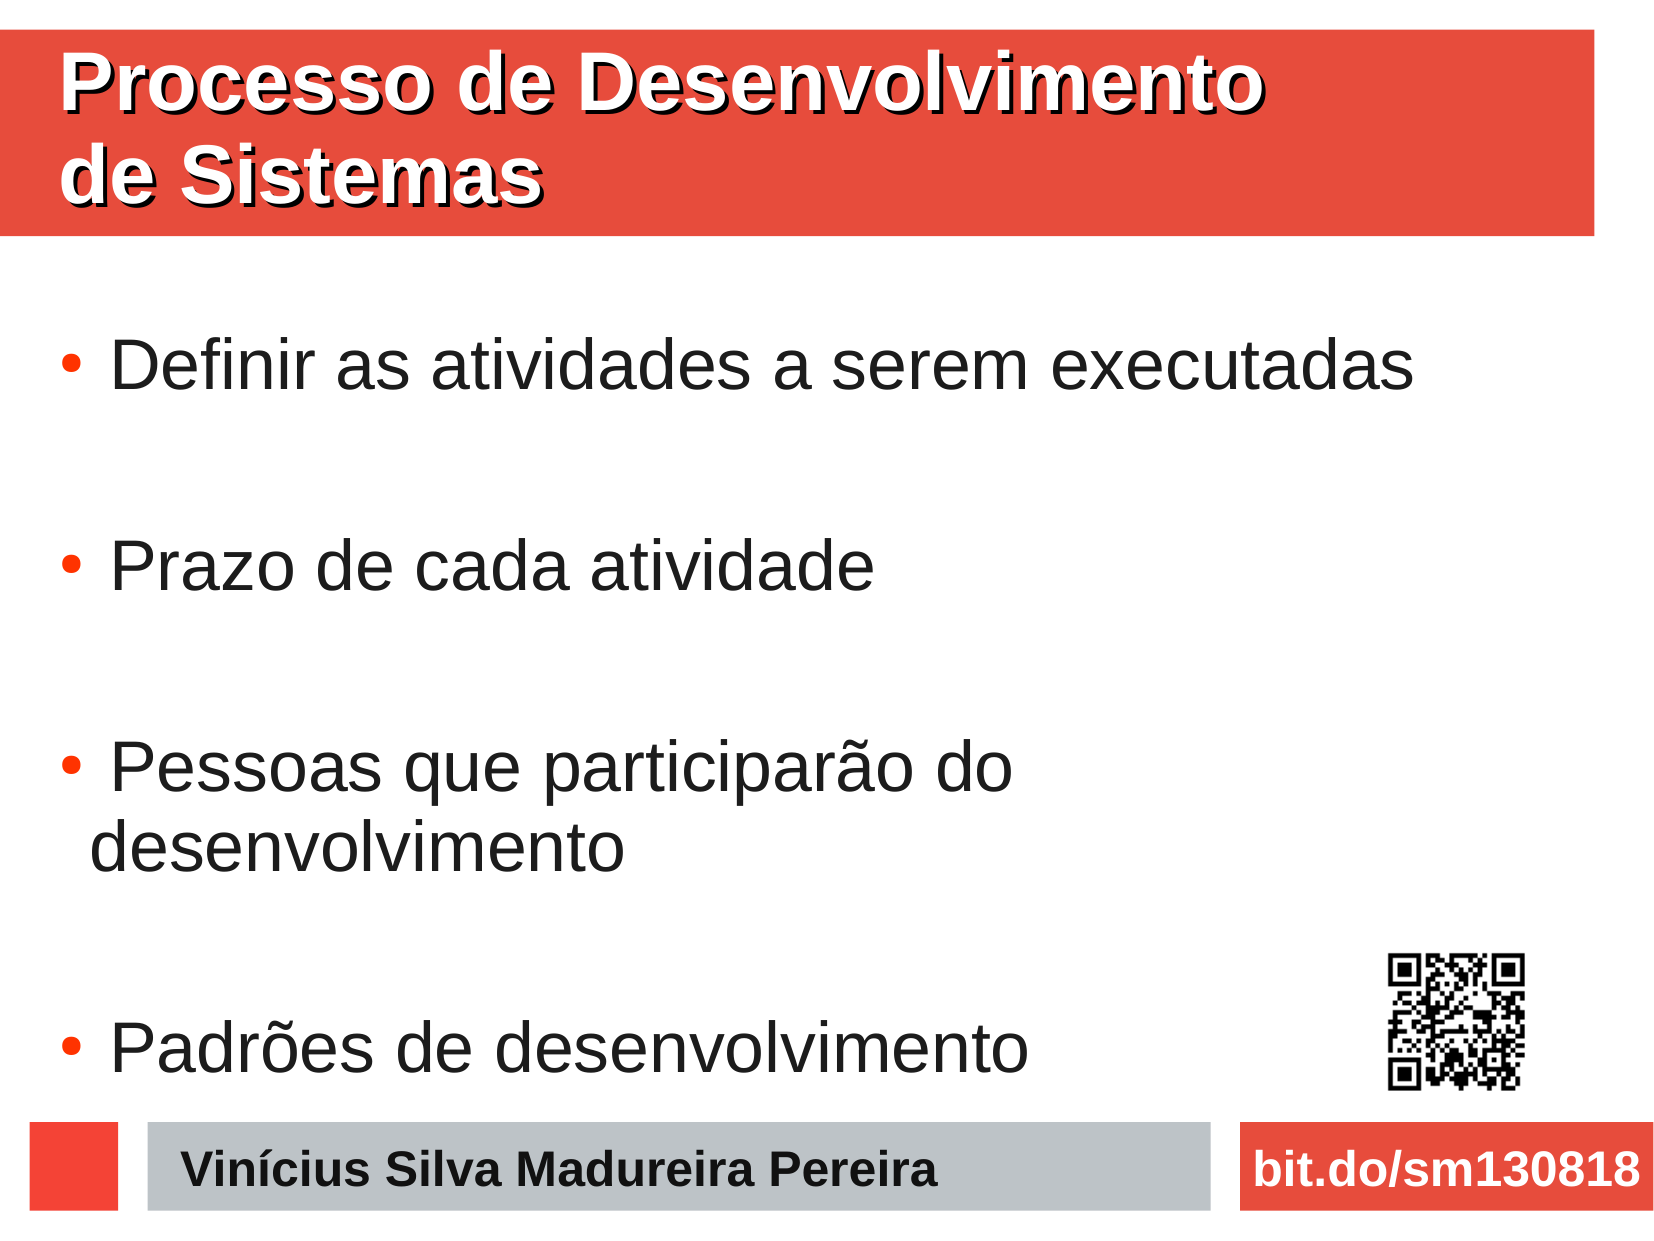

# Processo de Desenvolvimento de Sistemas
 Definir as atividades a serem executadas
 Prazo de cada atividade
 Pessoas que participarão do desenvolvimento
 Padrões de desenvolvimento
Vinícius Silva Madureira Pereira
bit.do/sm130818